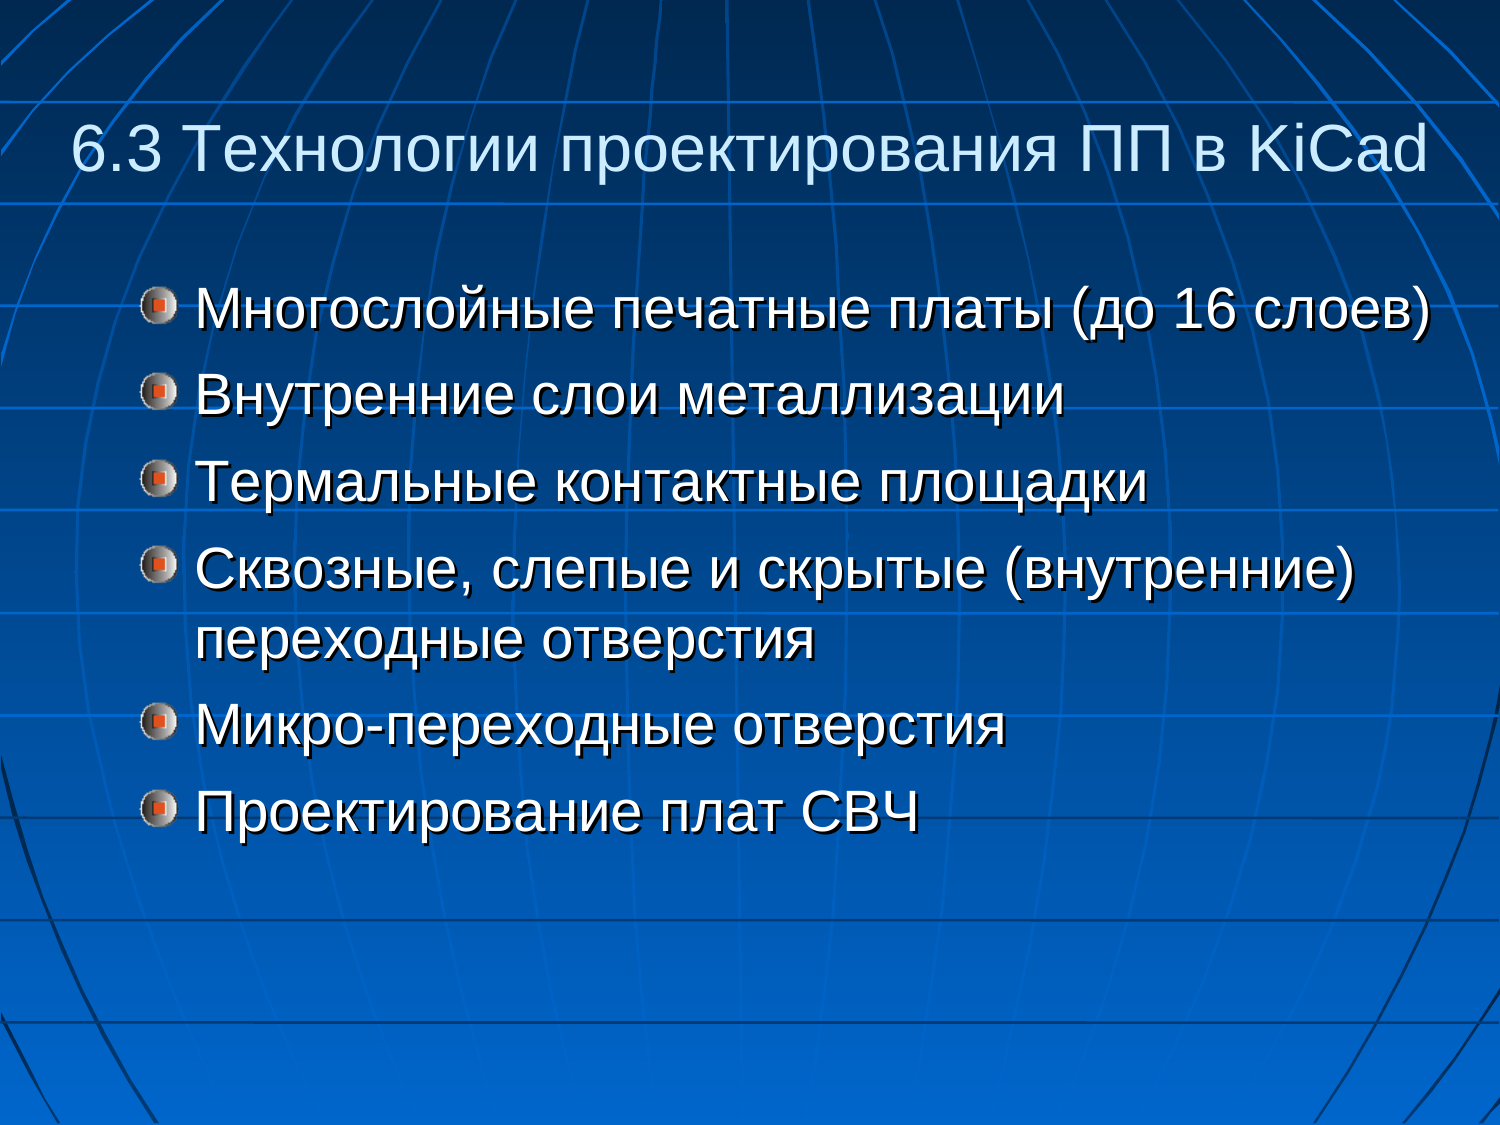

6.3 Технологии проектирования ПП в KiCad
Многослойные печатные платы (до 16 слоев)
Внутренние слои металлизации
Термальные контактные площадки
Сквозные, слепые и скрытые (внутренние) переходные отверстия
Микро-переходные отверстия
Проектирование плат СВЧ